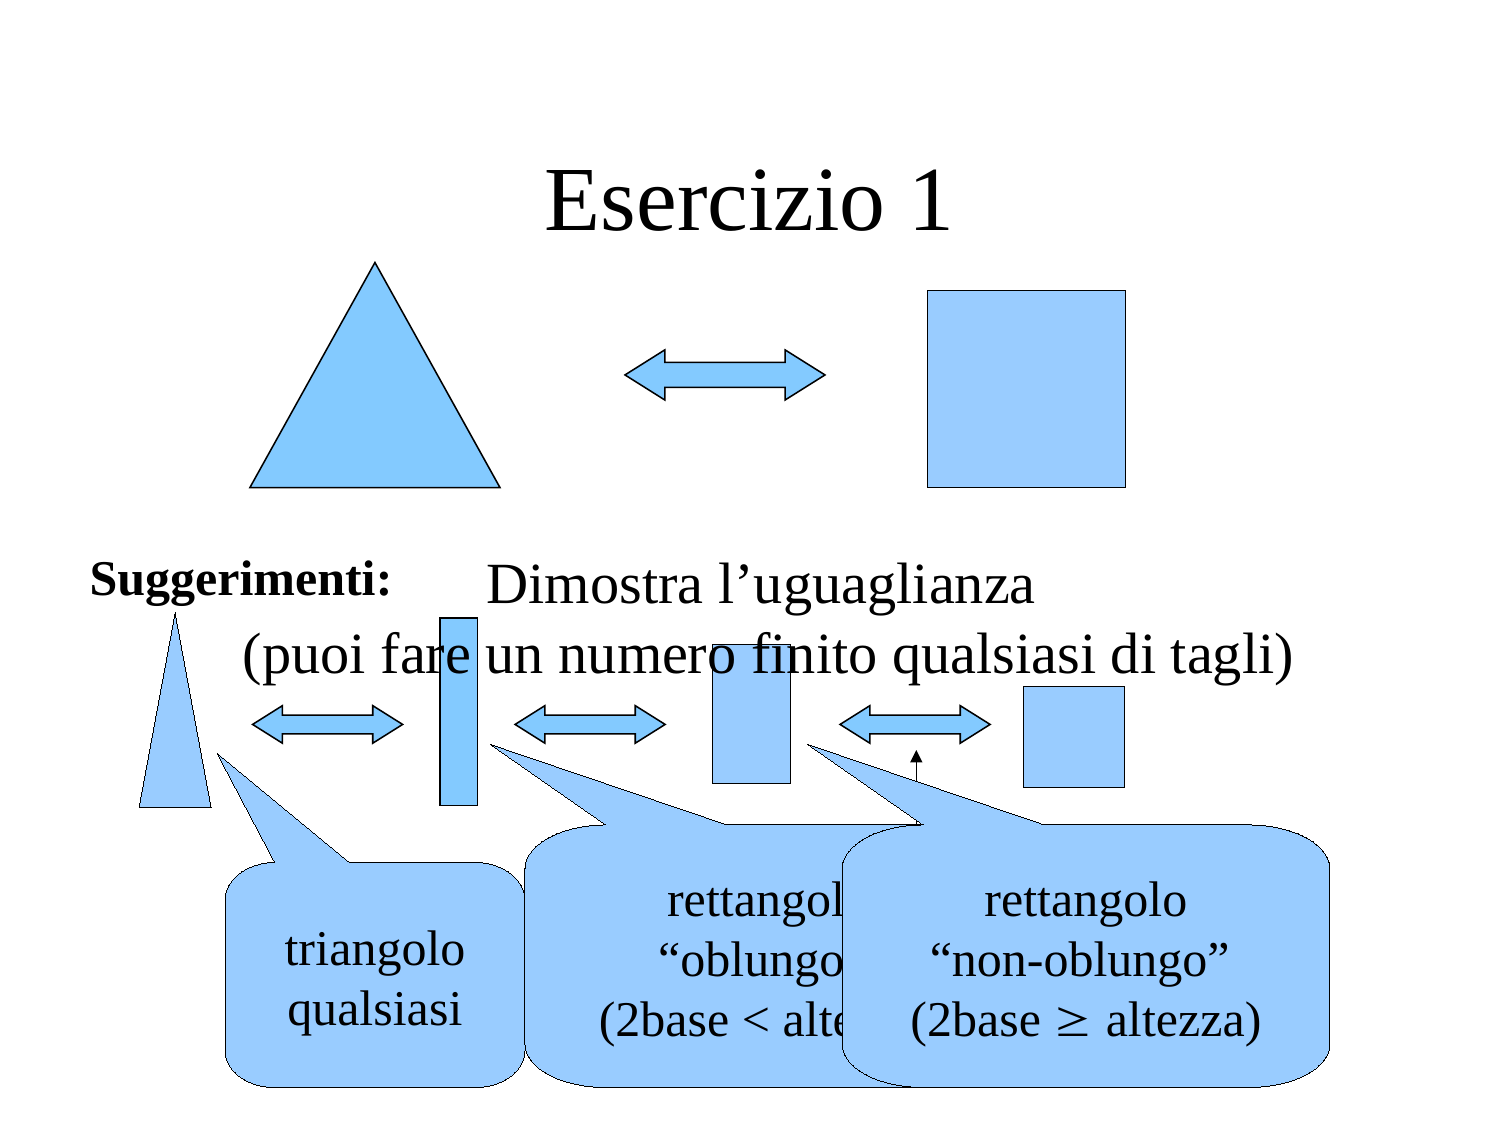

# Esercizio 1
Suggerimenti:
Dimostra l’uguaglianza
(puoi fare un numero finito qualsiasi di tagli)
Ad esempio
rettangolo
“oblungo”
(2base < altezza)
rettangolo
“non-oblungo”
(2base  altezza)
triangolo
qualsiasi